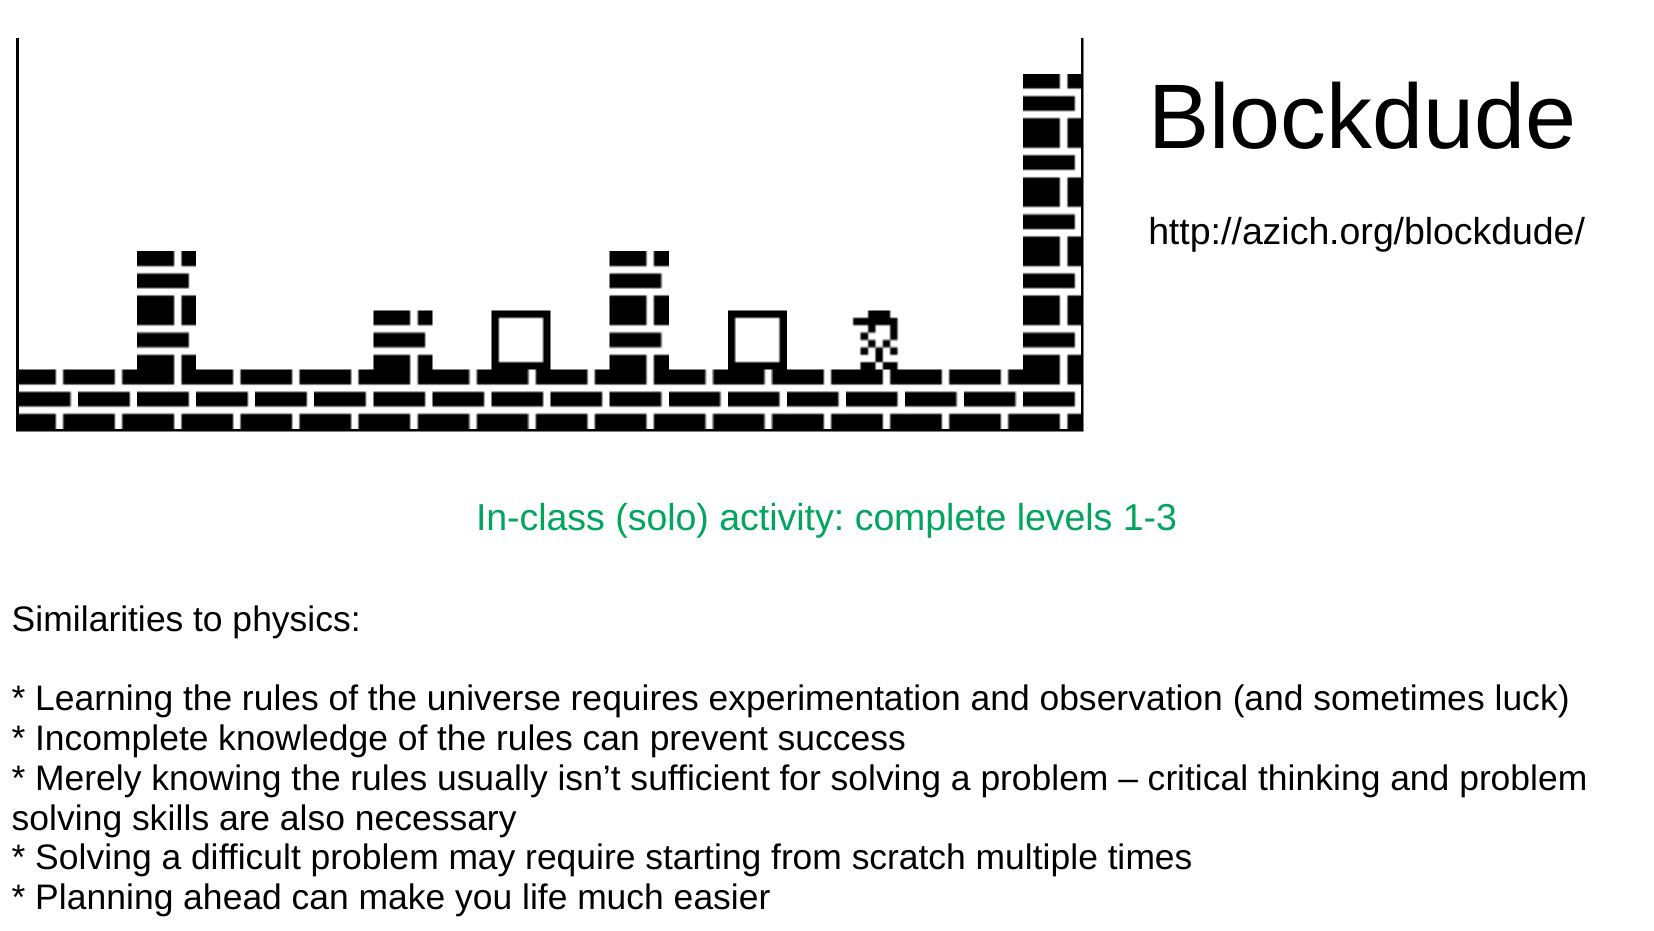

Blockdude
http://azich.org/blockdude/
In-class (solo) activity: complete levels 1-3
Similarities to physics:
* Learning the rules of the universe requires experimentation and observation (and sometimes luck)
* Incomplete knowledge of the rules can prevent success
* Merely knowing the rules usually isn’t sufficient for solving a problem – critical thinking and problem solving skills are also necessary
* Solving a difficult problem may require starting from scratch multiple times
* Planning ahead can make you life much easier